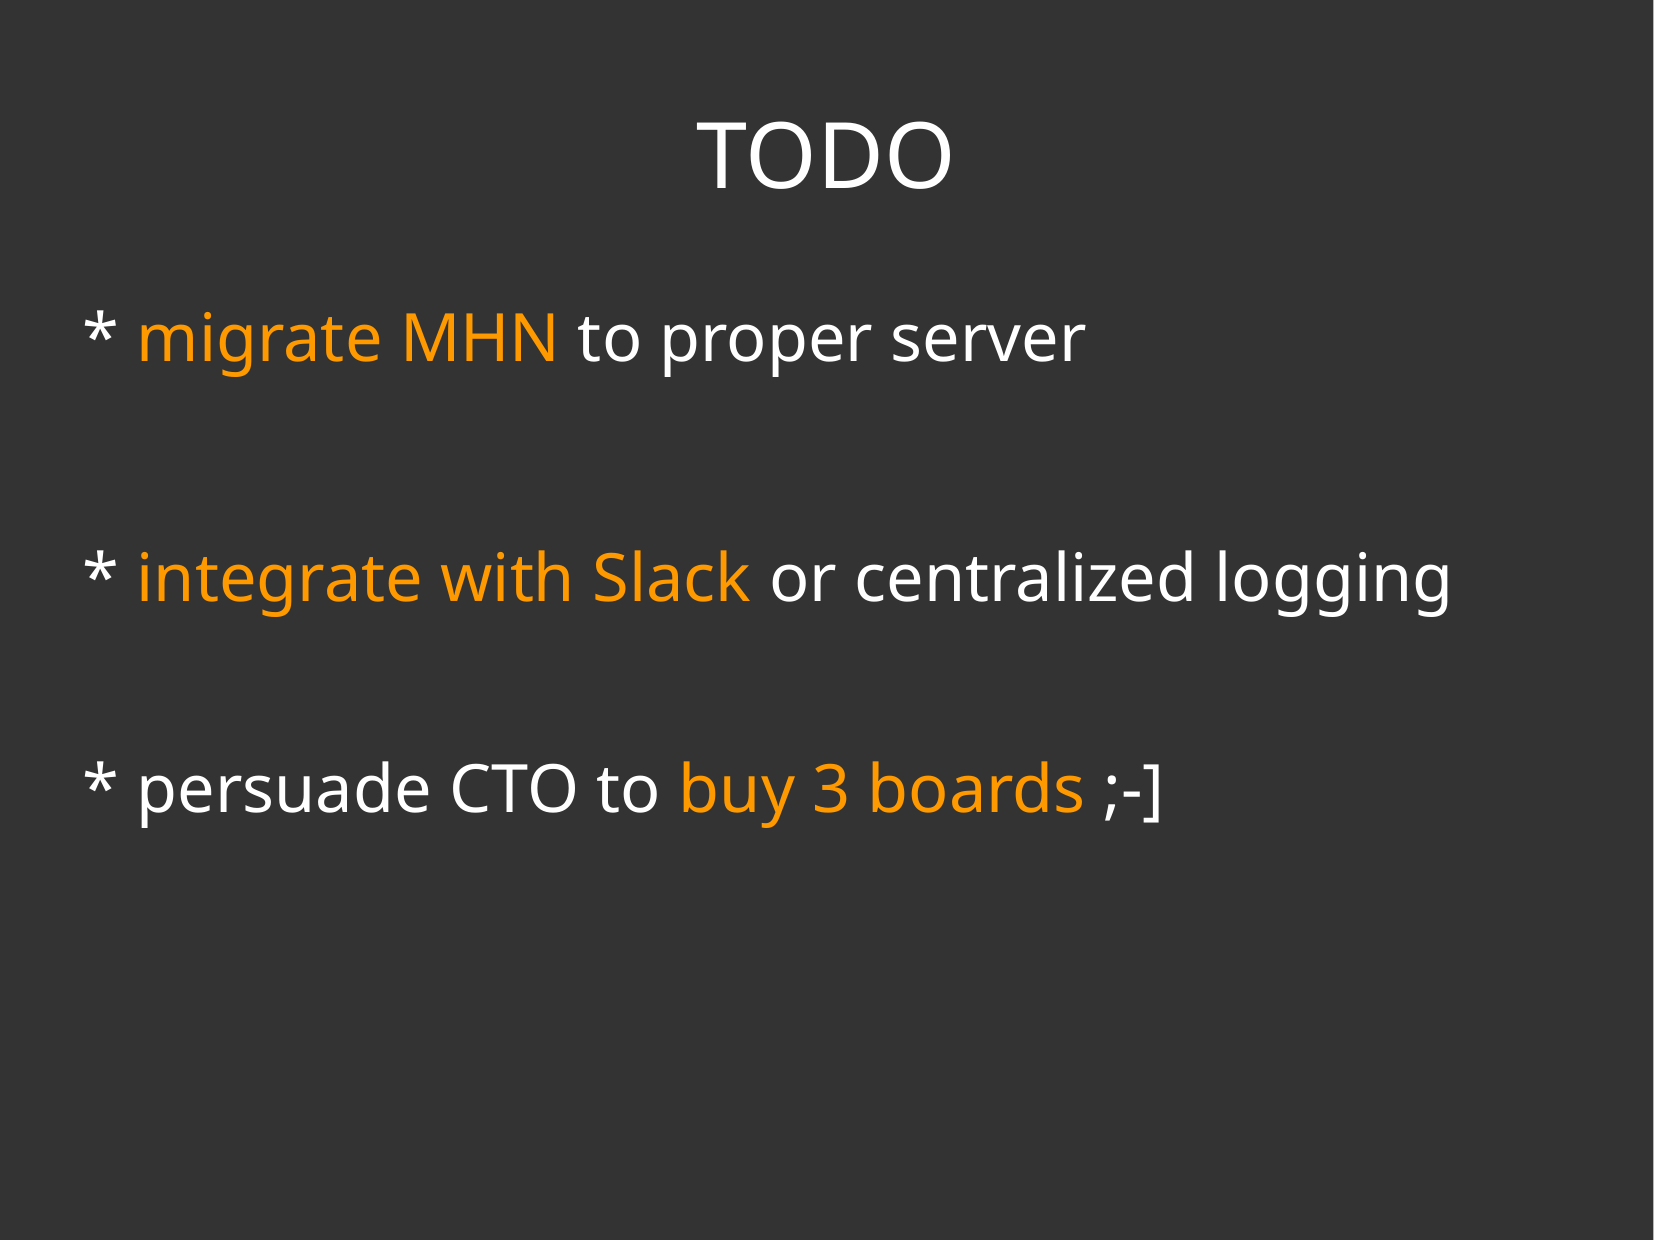

# TODO
* migrate MHN to proper server
* integrate with Slack or centralized logging
* persuade CTO to buy 3 boards ;-]